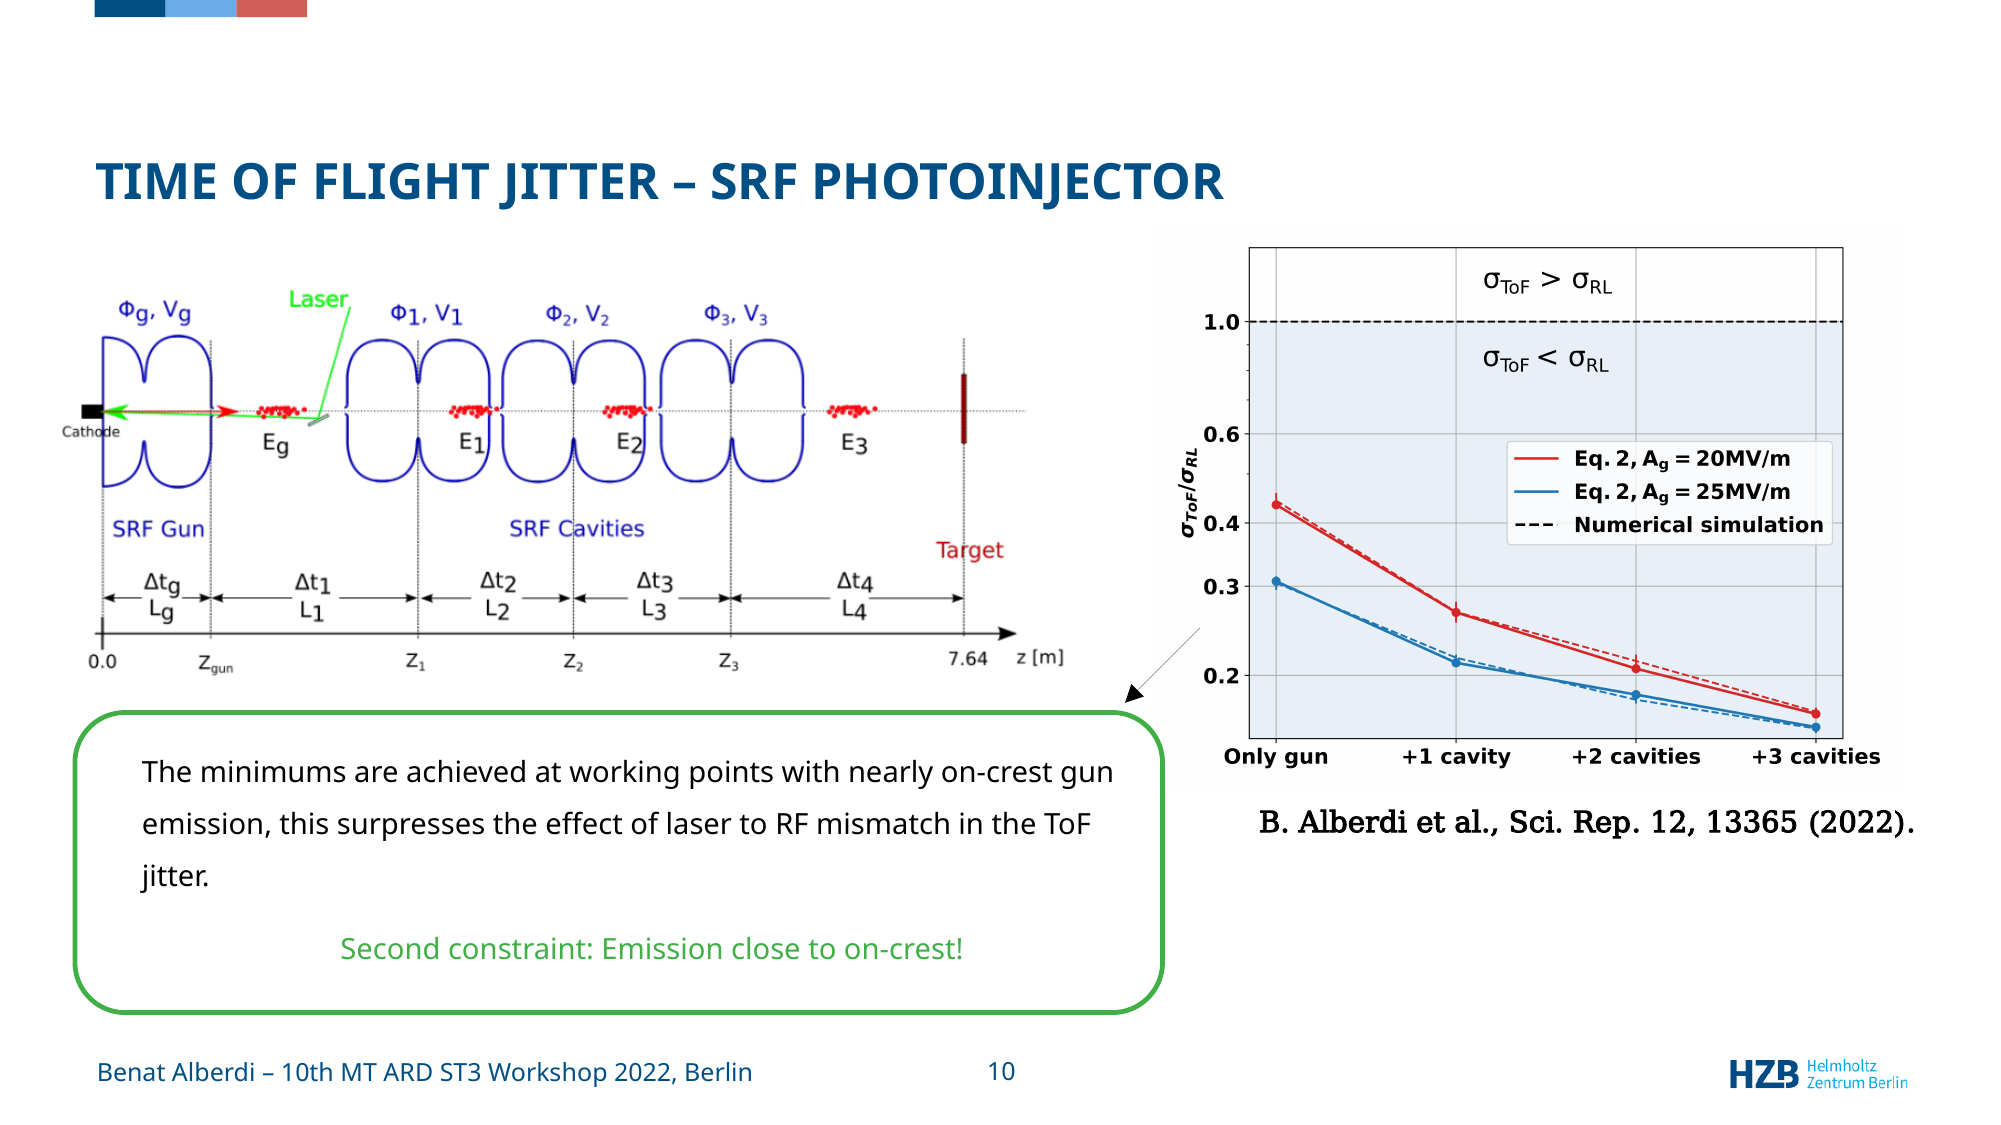

# Time of flight jitter – srf photoinjector
The minimums are achieved at working points with nearly on-crest gun emission, this surpresses the effect of laser to RF mismatch in the ToF jitter.
Second constraint: Emission close to on-crest!
B. Alberdi et al., Sci. Rep. 12, 13365 (2022).